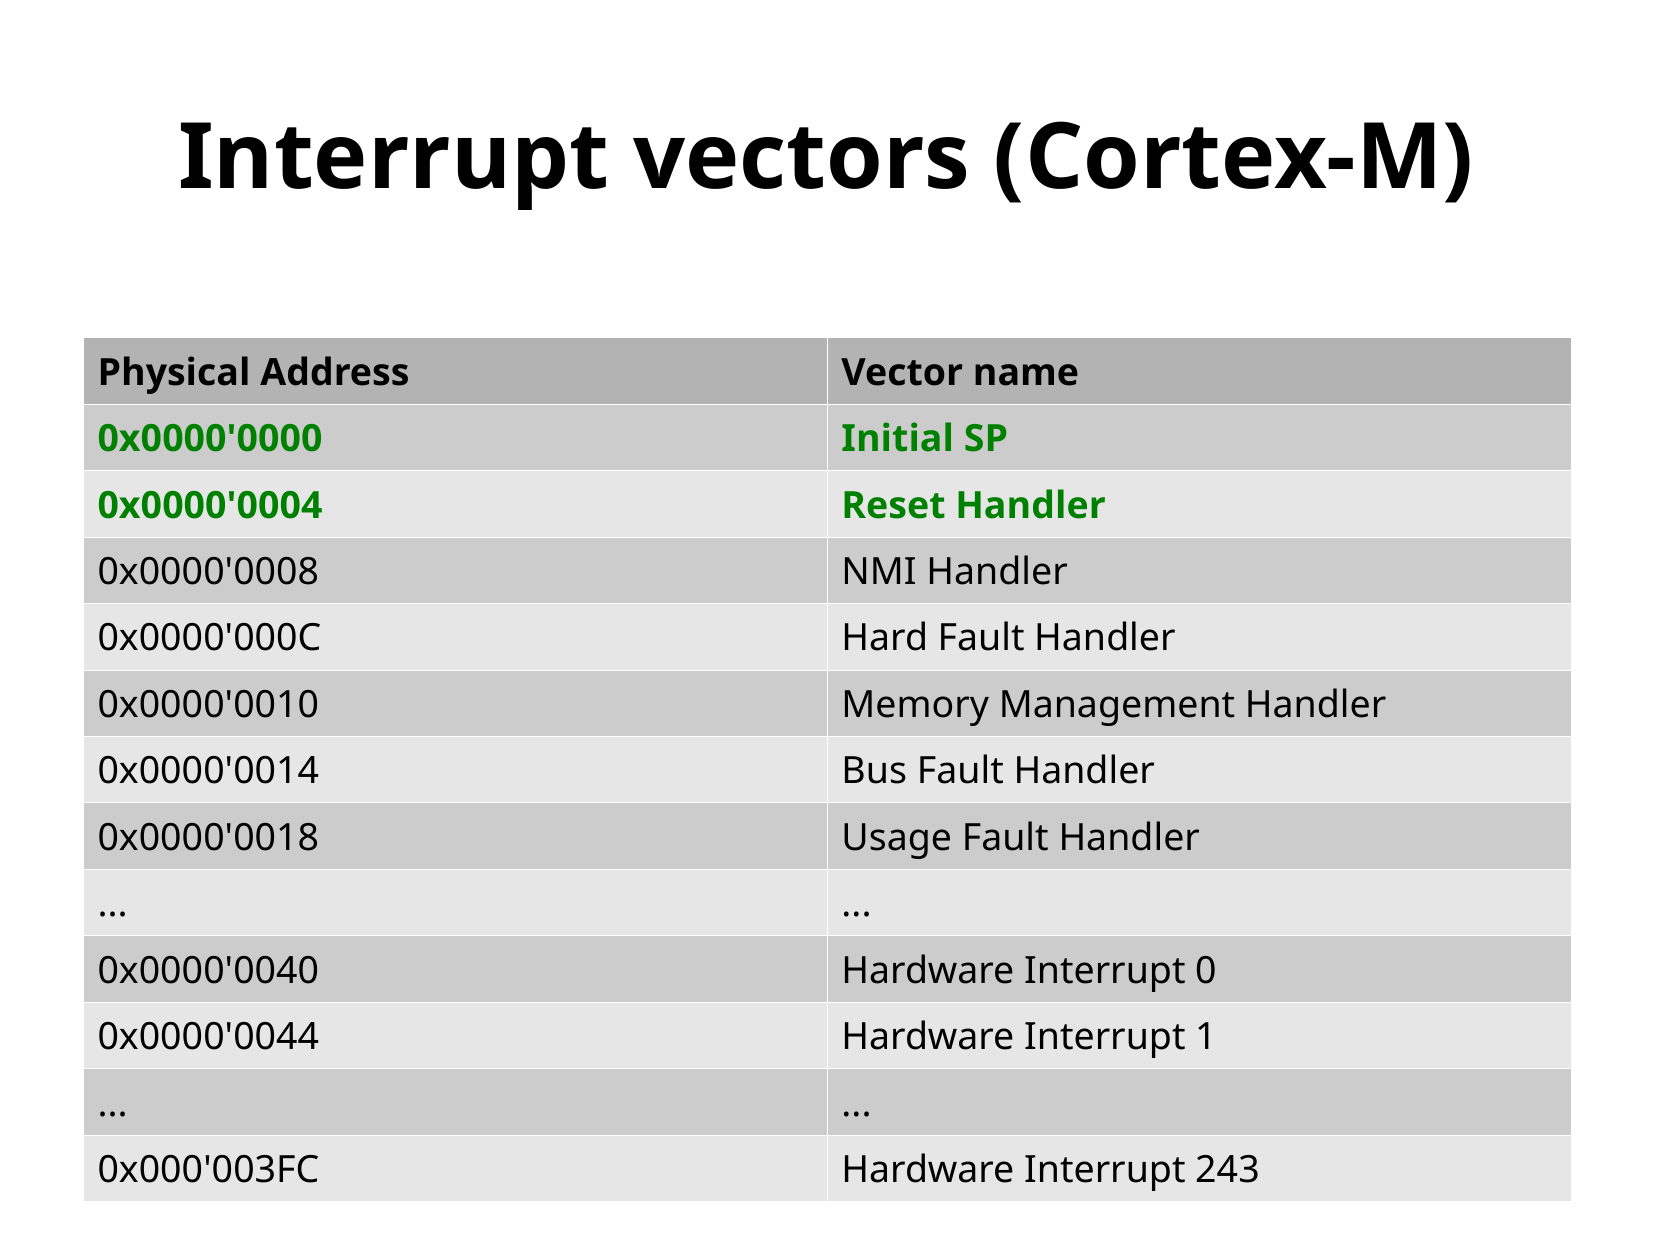

# Interrupt vectors (Cortex-M)
| Physical Address | Vector name |
| --- | --- |
| 0x0000'0000 | Initial SP |
| 0x0000'0004 | Reset Handler |
| 0x0000'0008 | NMI Handler |
| 0x0000'000C | Hard Fault Handler |
| 0x0000'0010 | Memory Management Handler |
| 0x0000'0014 | Bus Fault Handler |
| 0x0000'0018 | Usage Fault Handler |
| ... | ... |
| 0x0000'0040 | Hardware Interrupt 0 |
| 0x0000'0044 | Hardware Interrupt 1 |
| ... | ... |
| 0x000'003FC | Hardware Interrupt 243 |